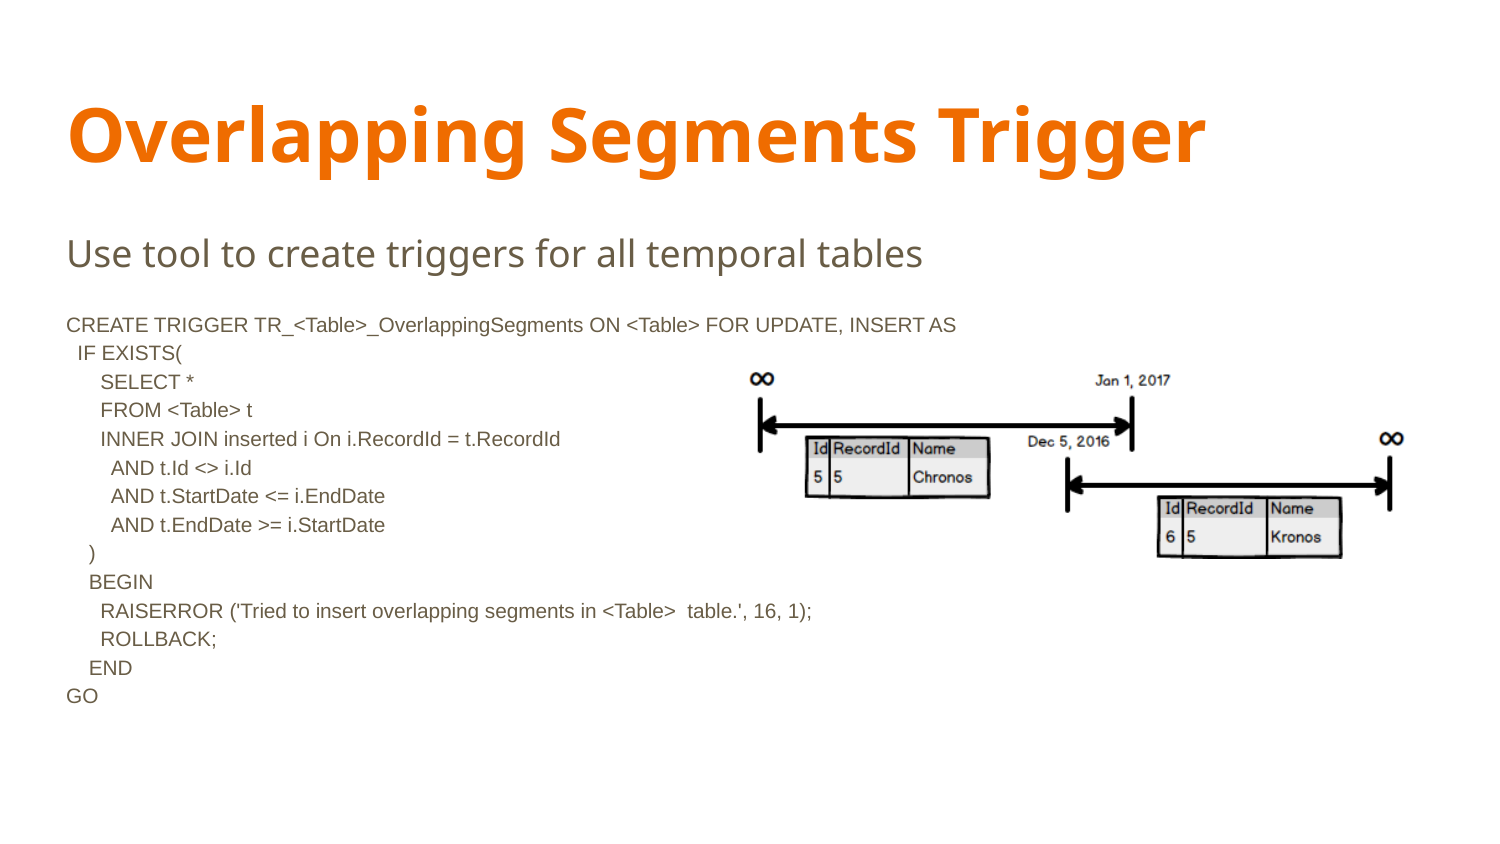

# Overlapping Segments Trigger
Use tool to create triggers for all temporal tables
CREATE TRIGGER TR_<Table>_OverlappingSegments ON <Table> FOR UPDATE, INSERT AS
 IF EXISTS(
 SELECT *
 FROM <Table> t
 INNER JOIN inserted i On i.RecordId = t.RecordId
 AND t.Id <> i.Id
 AND t.StartDate <= i.EndDate
 AND t.EndDate >= i.StartDate
 )
 BEGIN
 RAISERROR ('Tried to insert overlapping segments in <Table> table.', 16, 1);
 ROLLBACK;
 END
GO